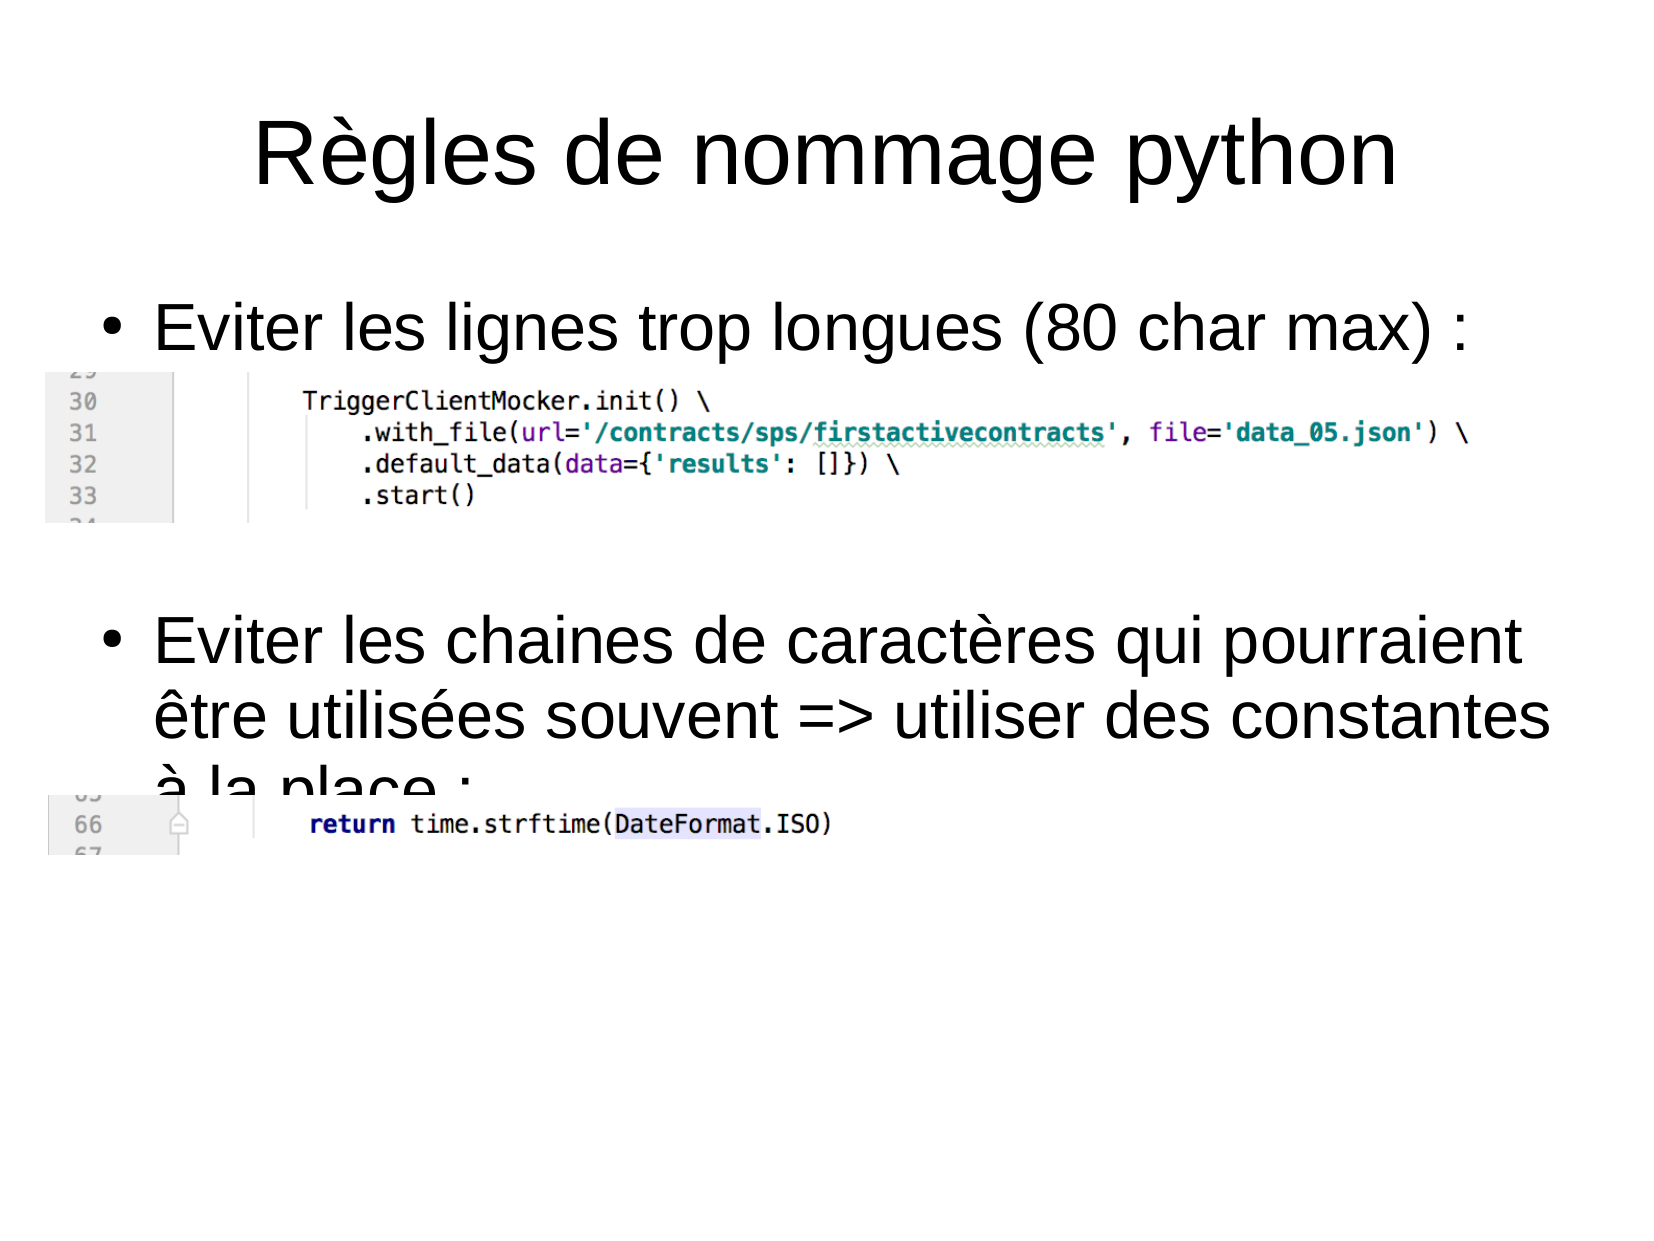

# Règles de nommage python
Eviter les lignes trop longues (80 char max) :
Eviter les chaines de caractères qui pourraient être utilisées souvent => utiliser des constantes à la place :